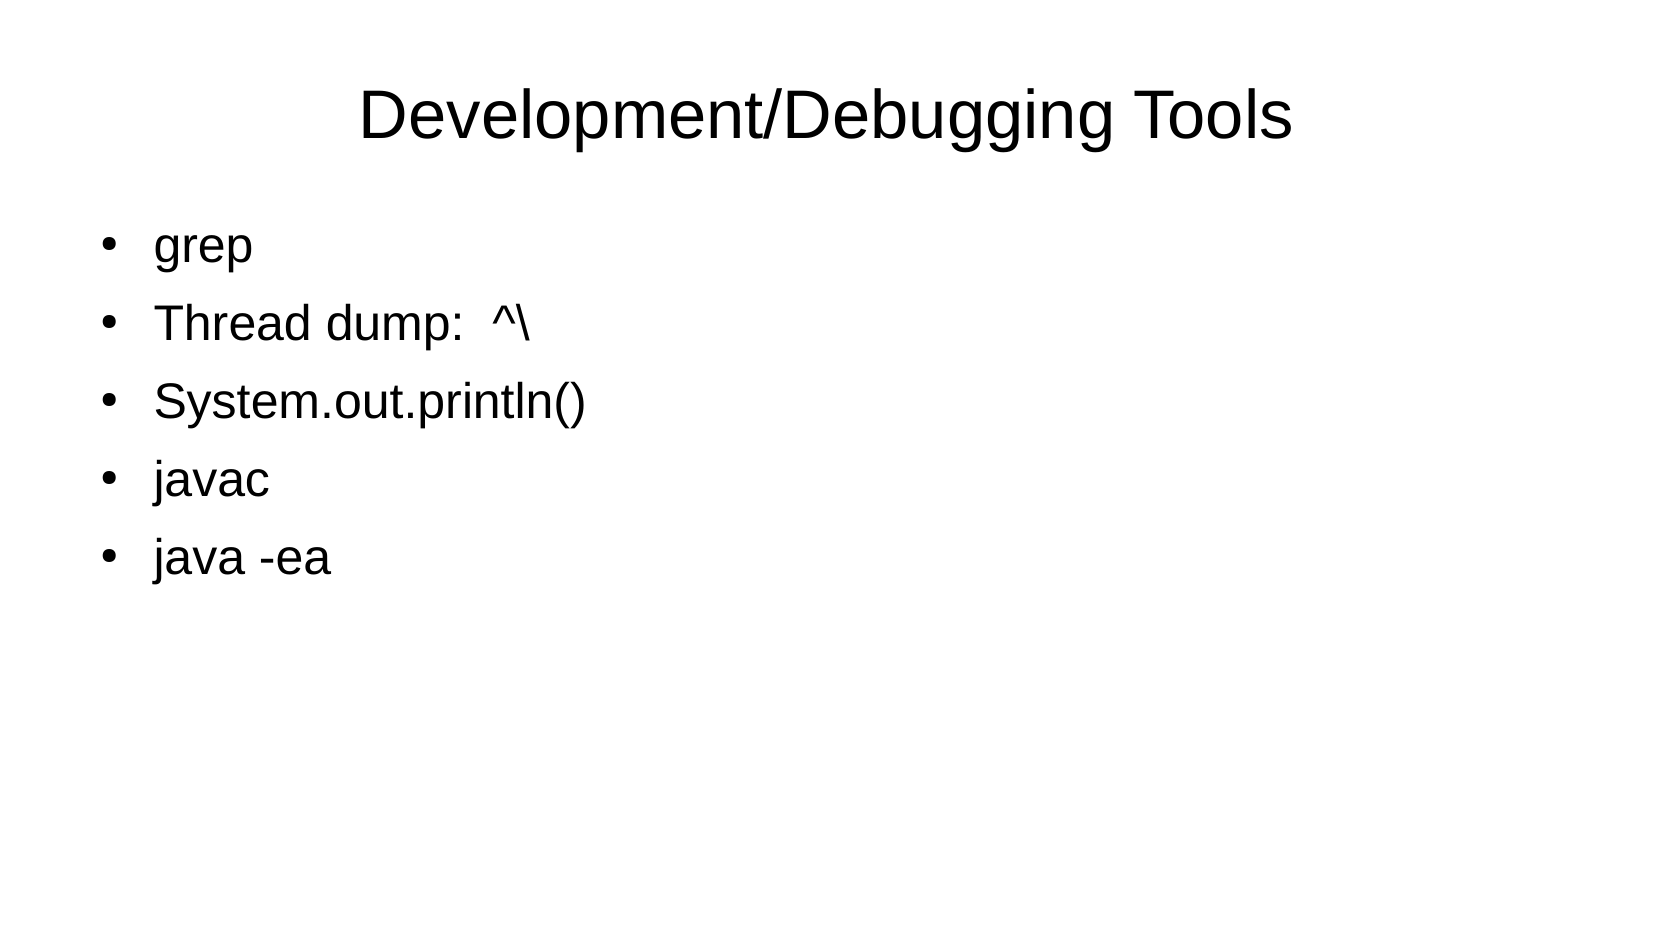

# Development/Debugging Tools
grep
Thread dump: ^\
System.out.println()
javac
java -ea